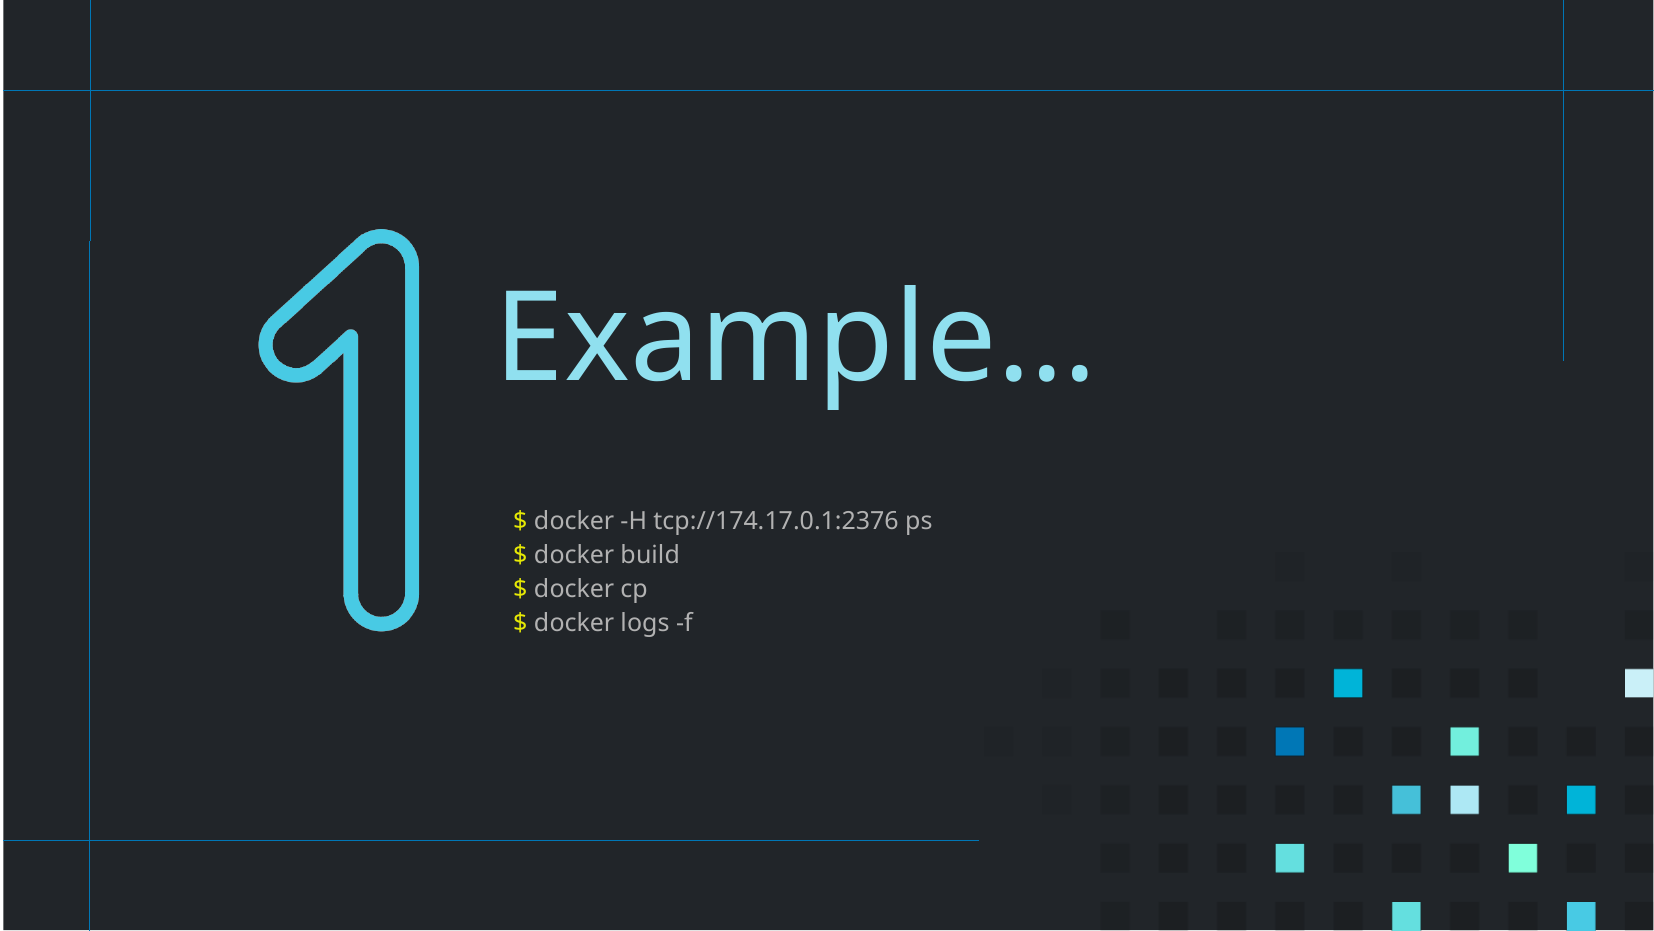

Example...
$ docker -H tcp://174.17.0.1:2376 ps
$ docker build
$ docker cp
$ docker logs -f